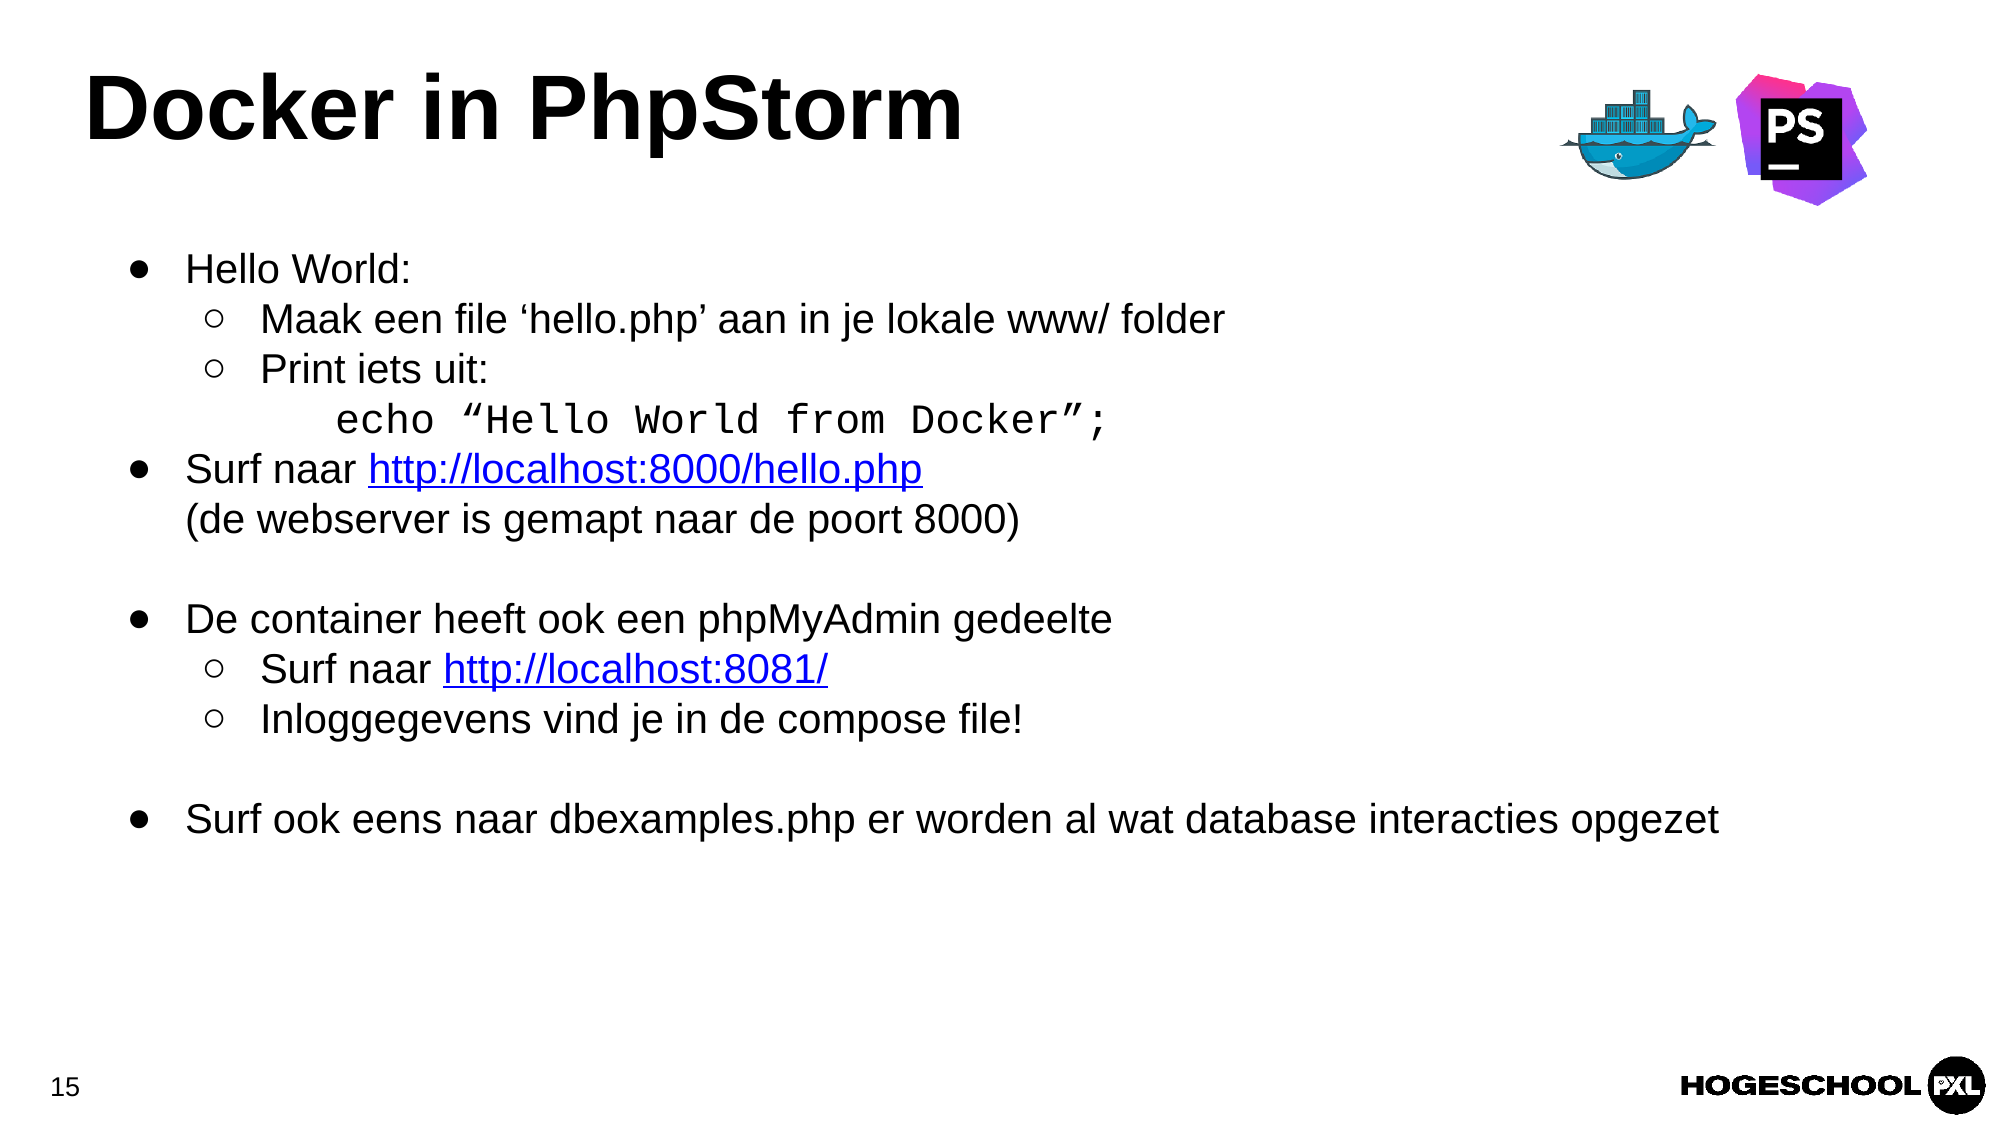

# Docker in PhpStorm
Hello World:
Maak een file ‘hello.php’ aan in je lokale www/ folder
Print iets uit:
echo “Hello World from Docker”;
Surf naar http://localhost:8000/hello.php
(de webserver is gemapt naar de poort 8000)
De container heeft ook een phpMyAdmin gedeelte
Surf naar http://localhost:8081/
Inloggegevens vind je in de compose file!
Surf ook eens naar dbexamples.php er worden al wat database interacties opgezet